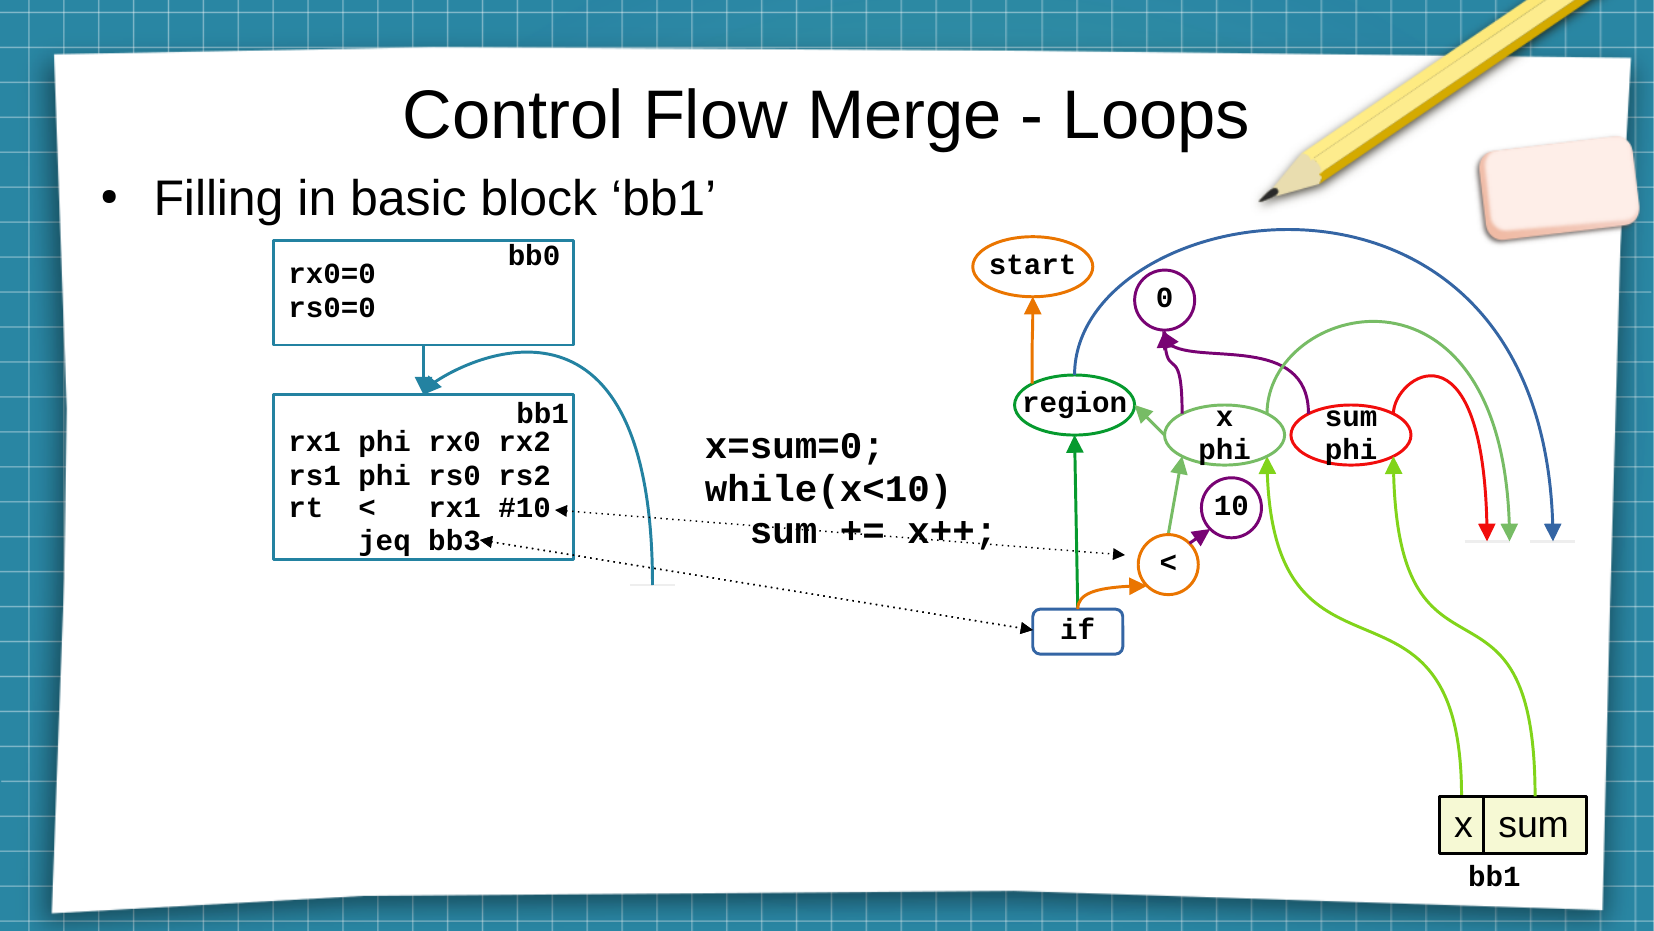

# Control Flow Merge - Loops
Filling in basic block ‘bb1’
bb0
start
rx0=0
rs0=0
0
region
bb1
rx1 phi rx0 rx2
rs1 phi rs0 rs2
rt < rx1 #10
 jeq bb3
x
phi
sum
phi
x=sum=0;
while(x<10)
 sum += x++;
10
<
if
x
sum
bb1